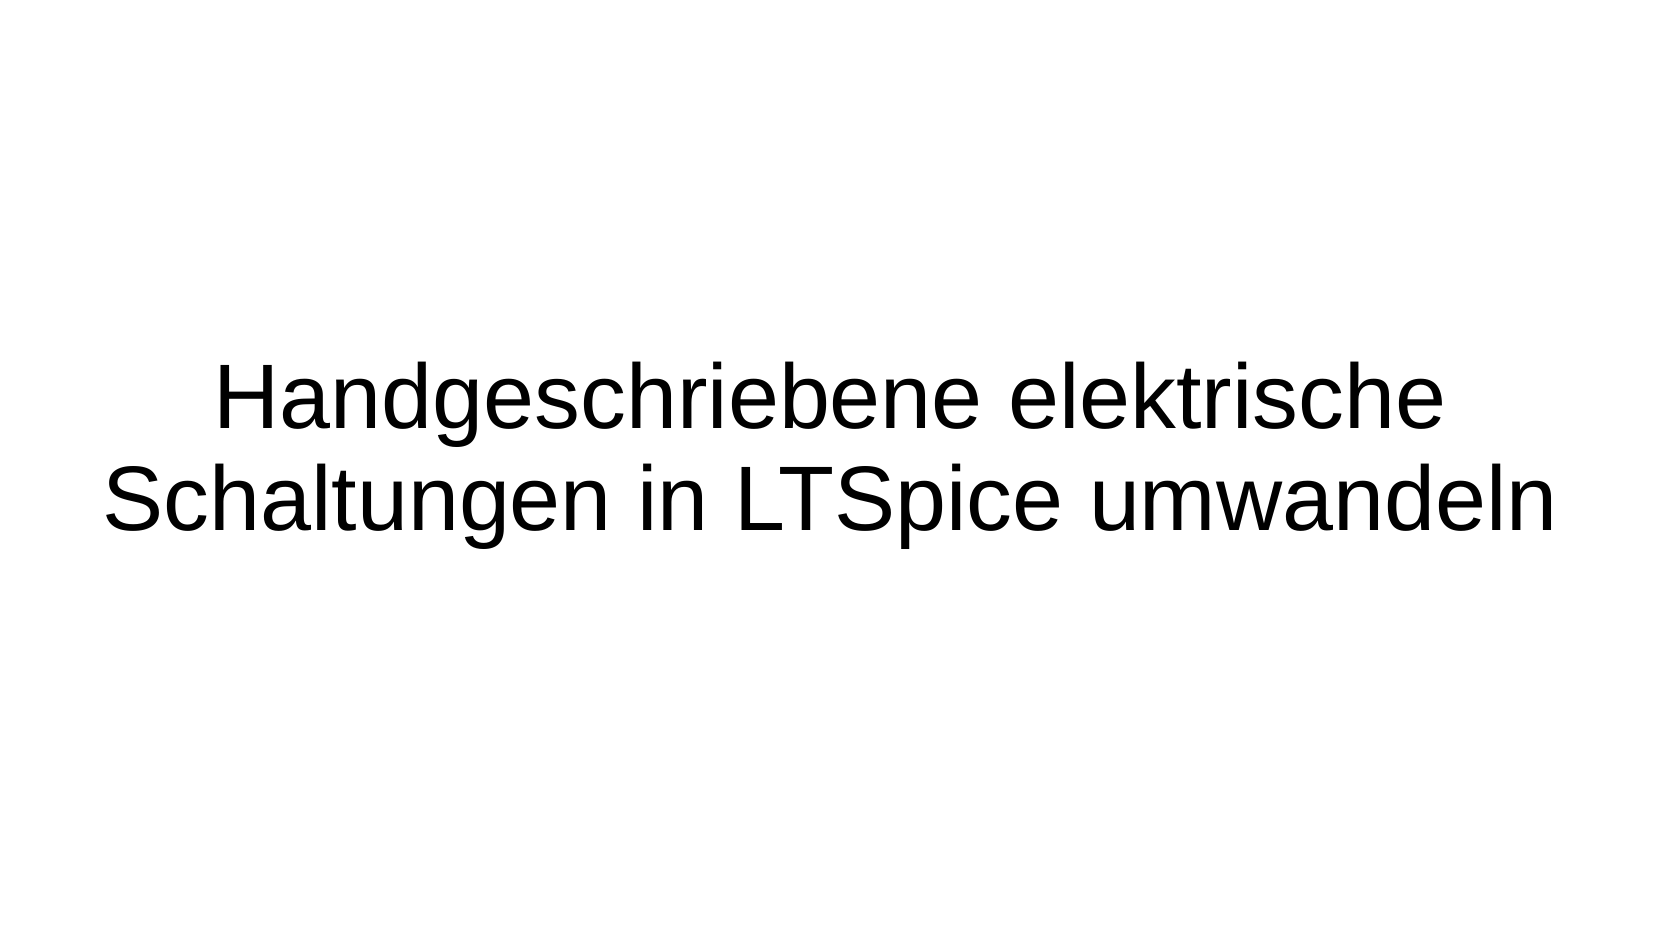

# Handgeschriebene elektrische Schaltungen in LTSpice umwandeln